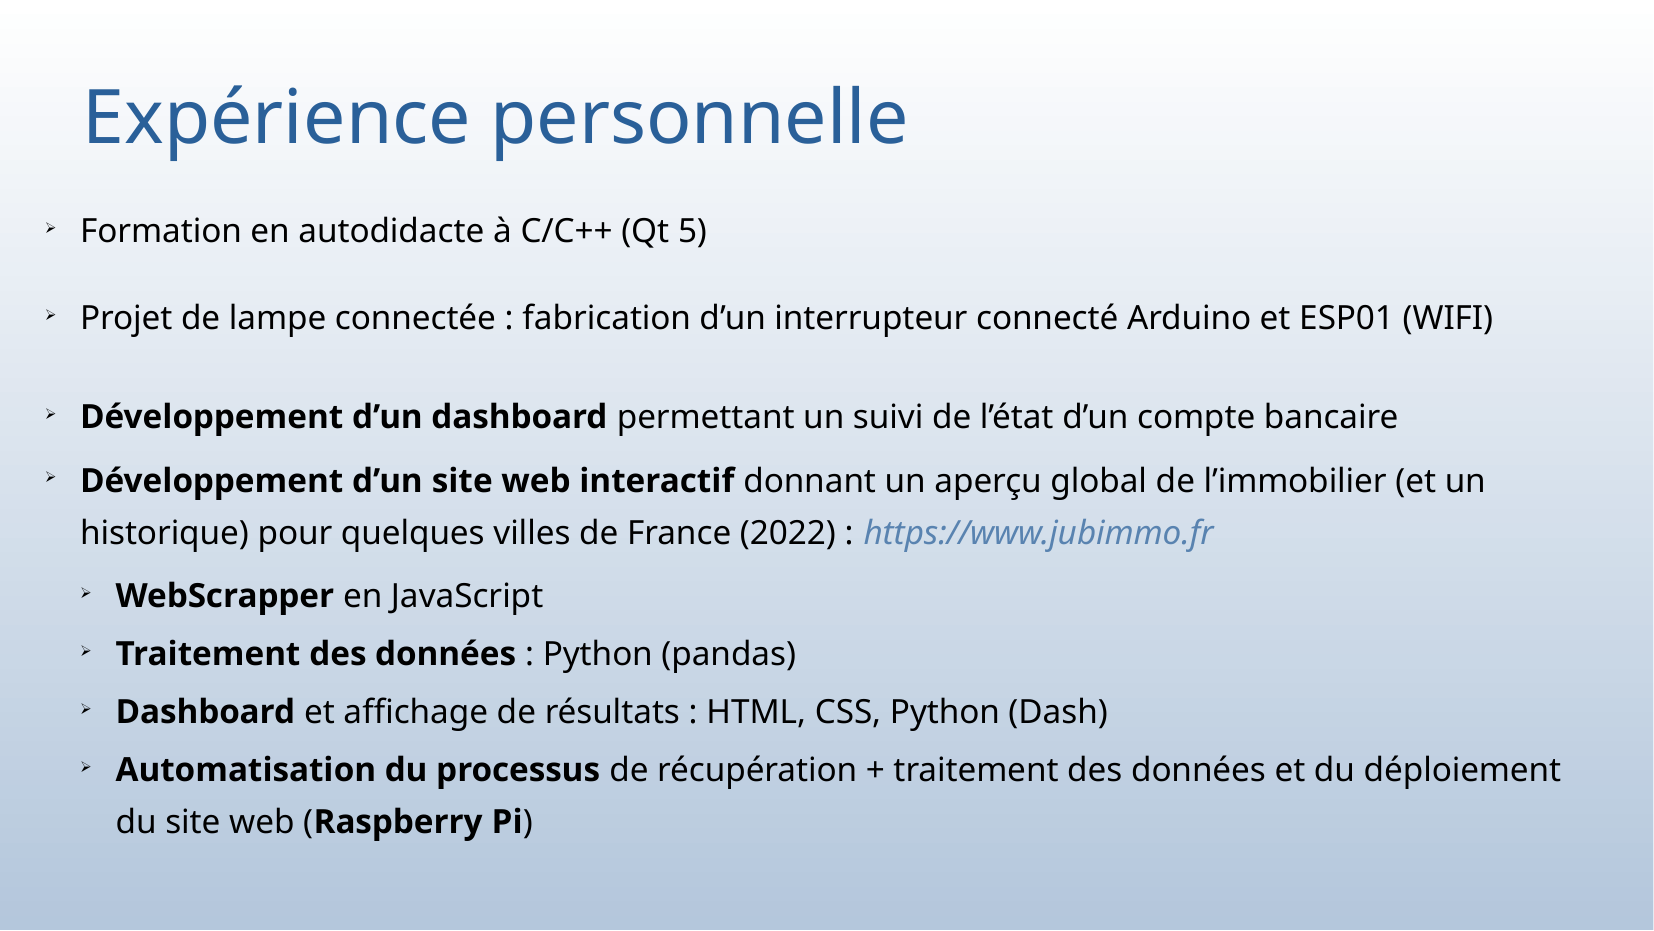

# Expérience personnelle
Formation en autodidacte à C/C++ (Qt 5)
Projet de lampe connectée : fabrication d’un interrupteur connecté Arduino et ESP01 (WIFI)
Développement d’un dashboard permettant un suivi de l’état d’un compte bancaire
Développement d’un site web interactif donnant un aperçu global de l’immobilier (et un historique) pour quelques villes de France (2022) : https://www.jubimmo.fr
WebScrapper en JavaScript
Traitement des données : Python (pandas)
Dashboard et affichage de résultats : HTML, CSS, Python (Dash)
Automatisation du processus de récupération + traitement des données et du déploiement du site web (Raspberry Pi)